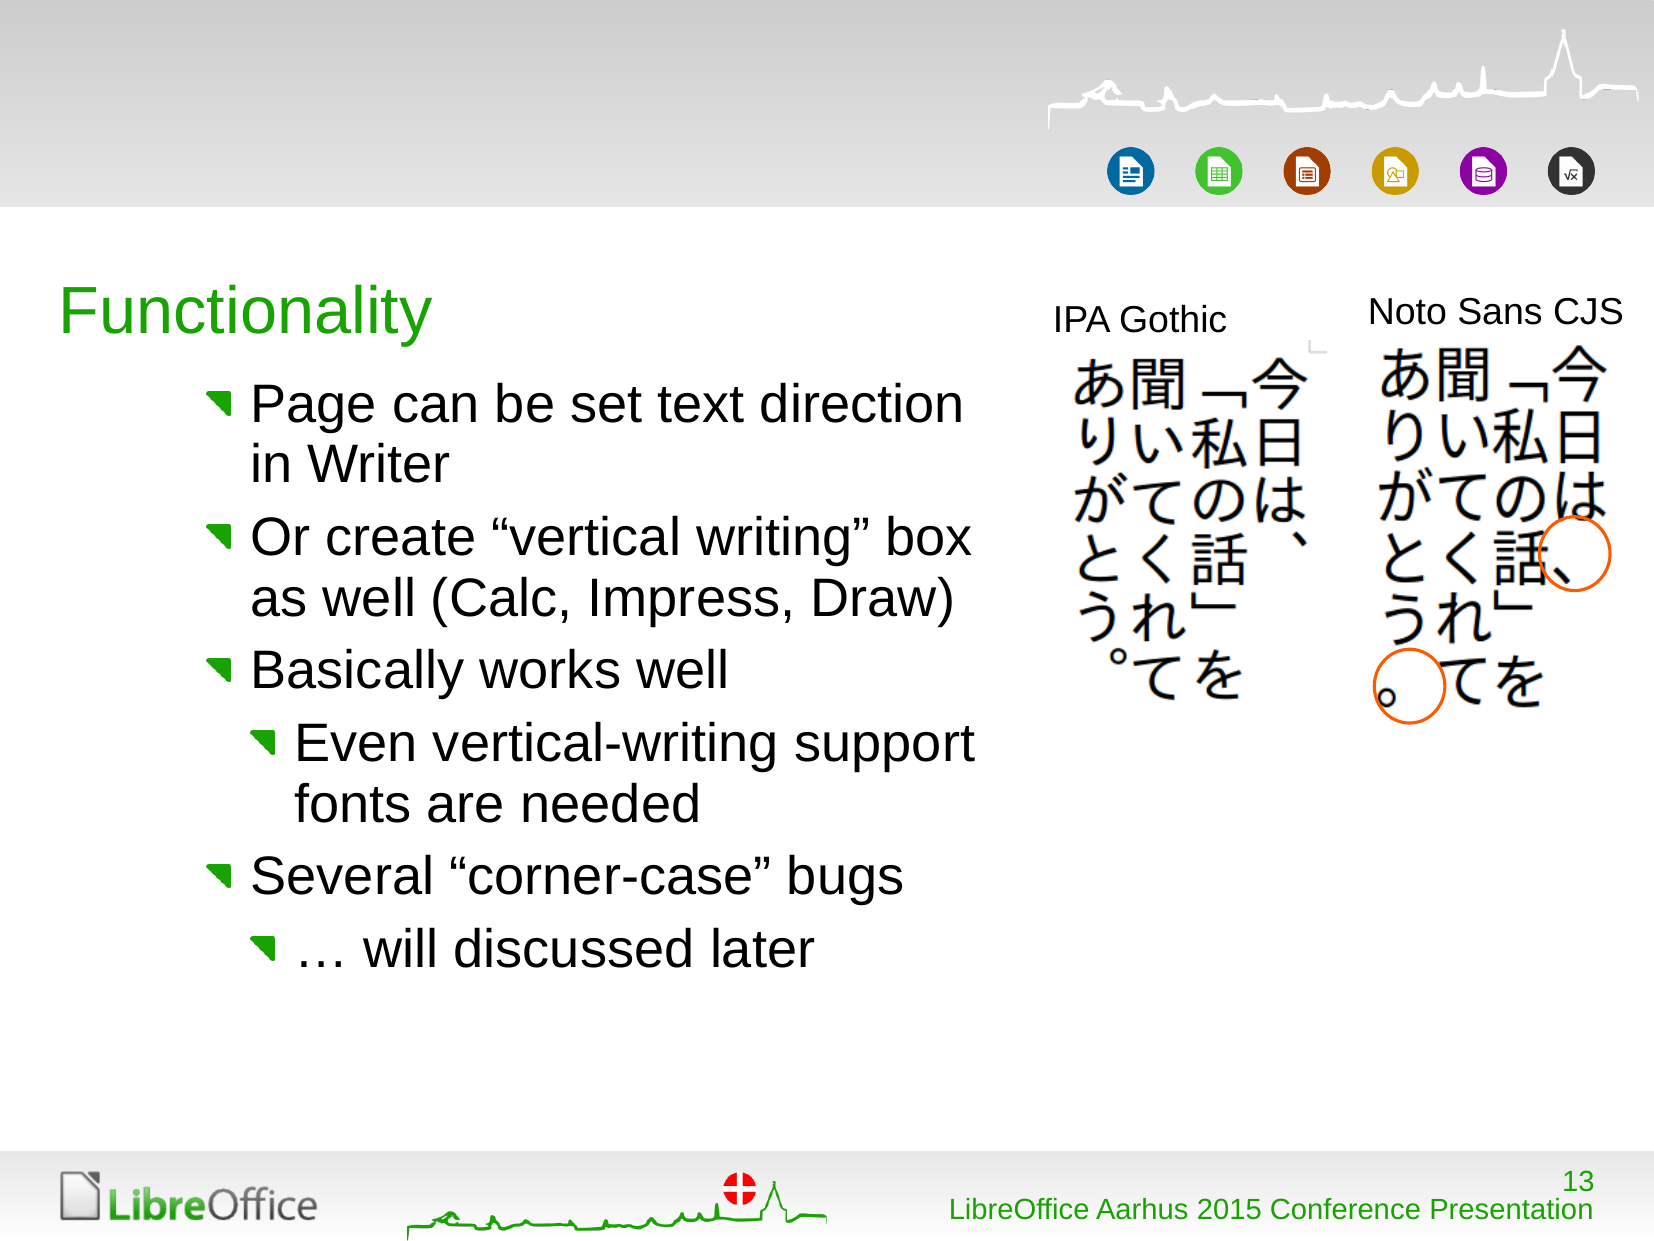

# Functionality
Noto Sans CJS
IPA Gothic
Page can be set text direction in Writer
Or create “vertical writing” box as well (Calc, Impress, Draw)
Basically works well
Even vertical-writing support fonts are needed
Several “corner-case” bugs
… will discussed later
13
LibreOffice Aarhus 2015 Conference Presentation